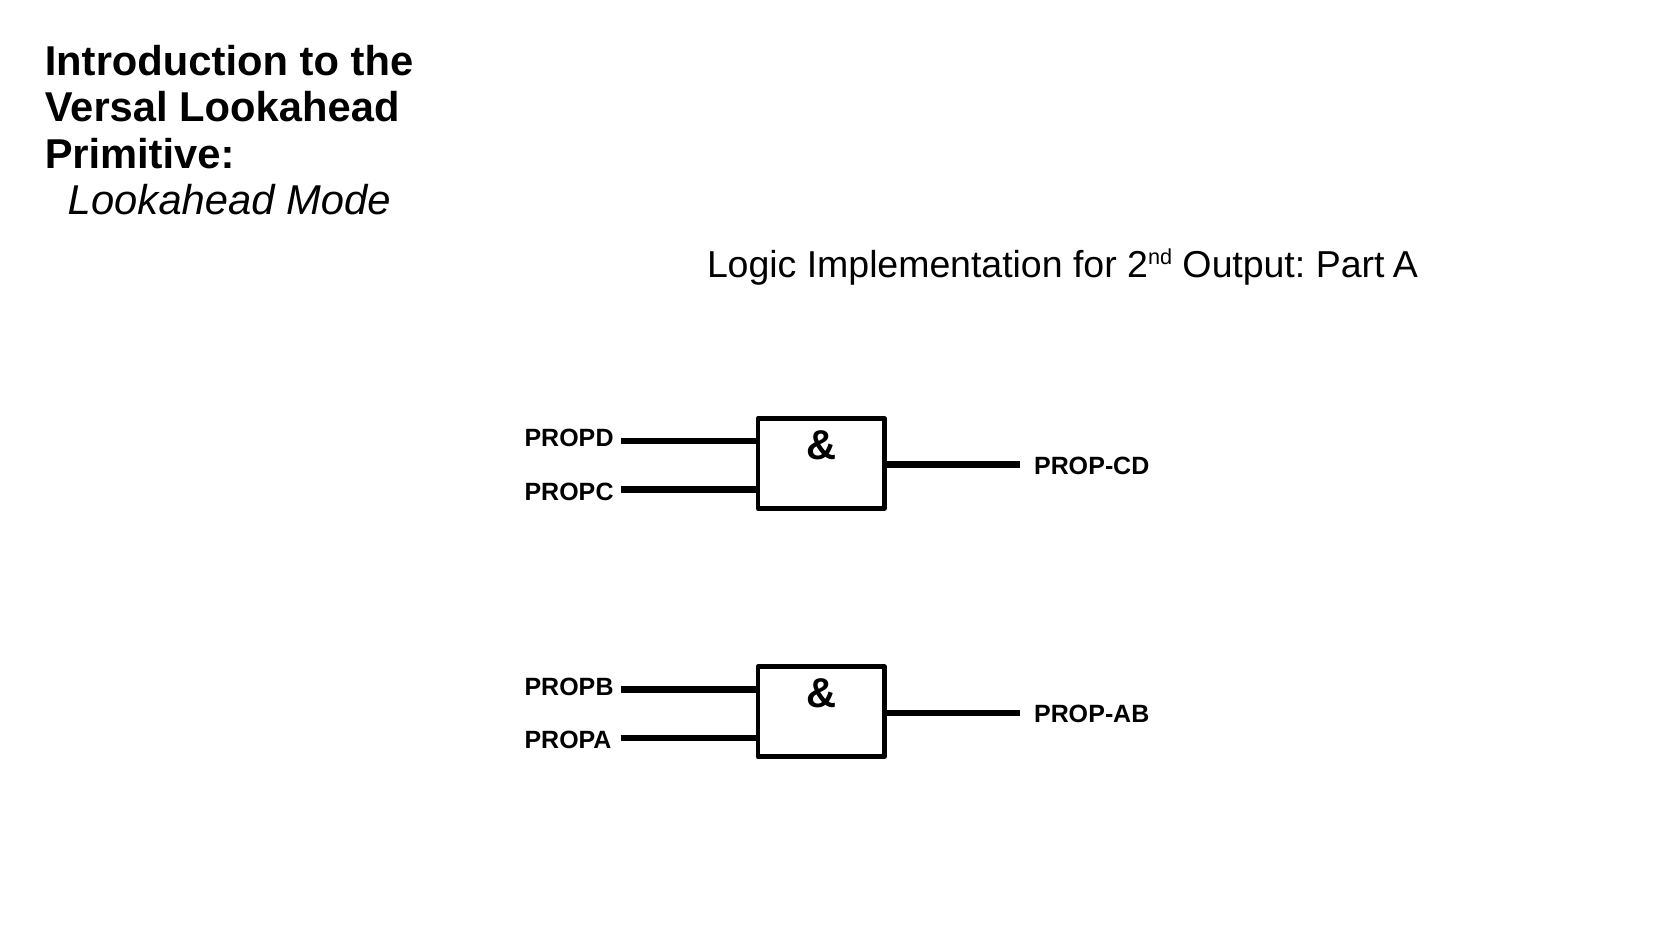

Introduction to the
Versal Lookahead Primitive:
 Lookahead Mode
Logic Implementation for 2nd Output: Part A
PROPD
&
PROP-CD
PROPC
PROPB
&
PROP-AB
PROPA